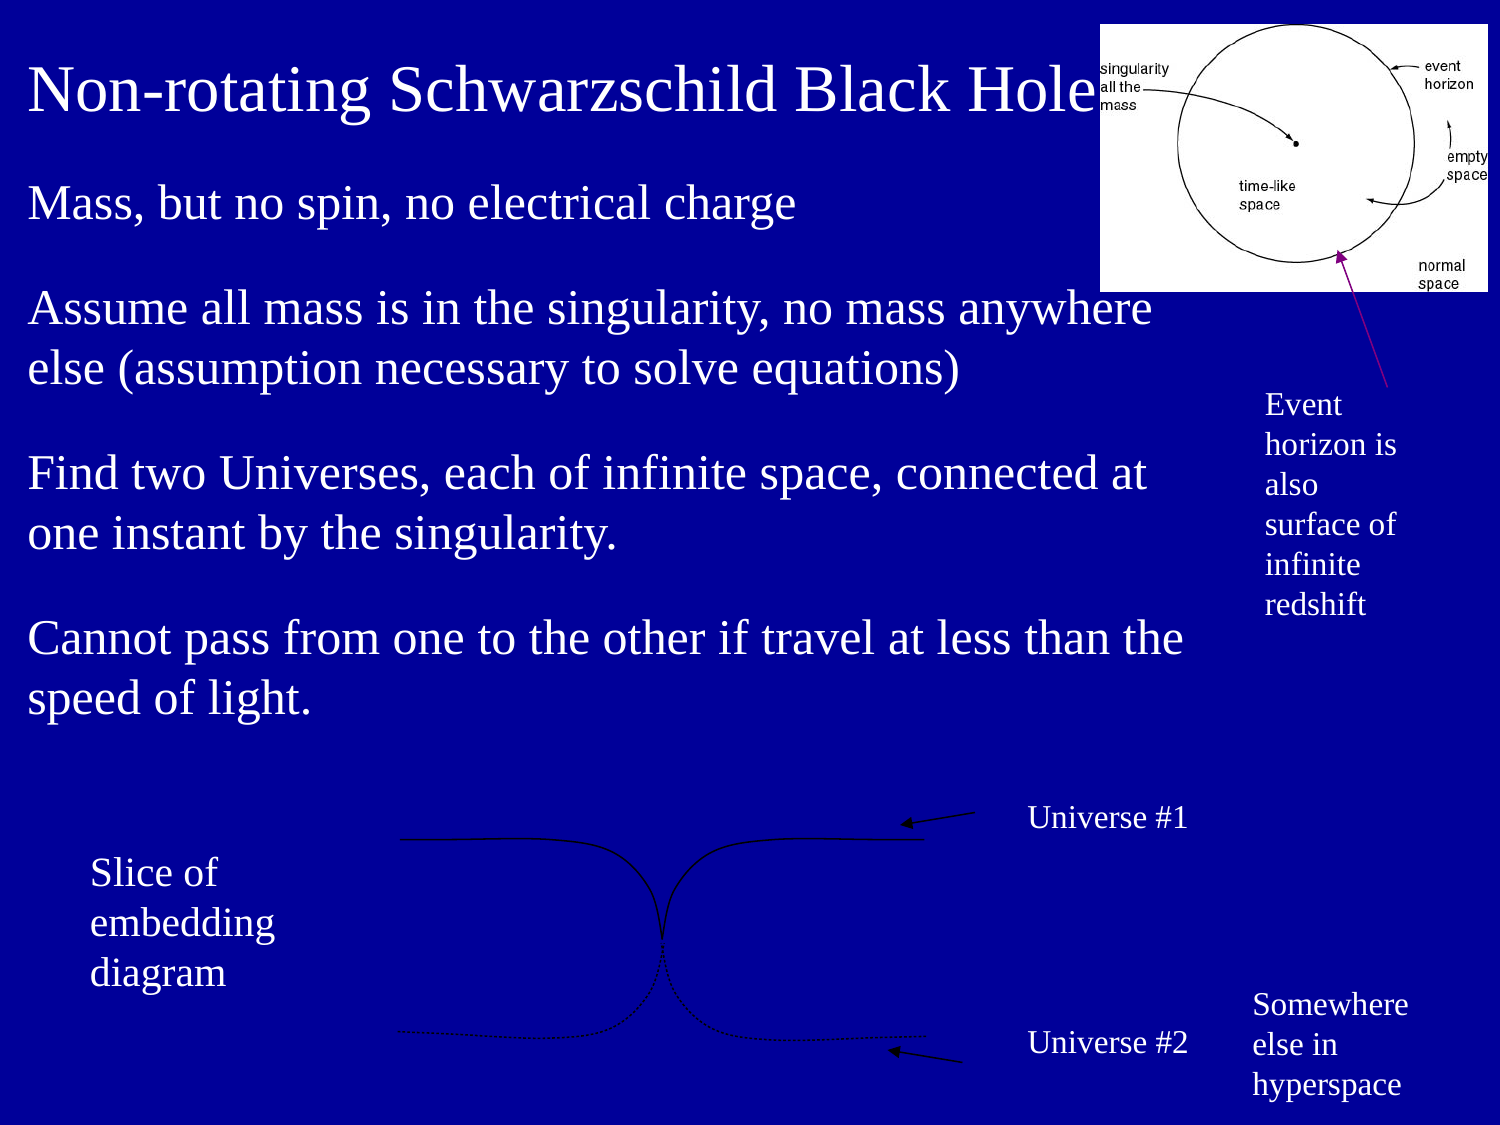

Non-rotating Schwarzschild Black Hole
Mass, but no spin, no electrical charge
Assume all mass is in the singularity, no mass anywhere else (assumption necessary to solve equations)
Find two Universes, each of infinite space, connected at one instant by the singularity.
Cannot pass from one to the other if travel at less than the speed of light.
Event horizon is also surface of infinite redshift
Universe #1
Slice of embedding diagram
Somewhere else in hyperspace
Universe #2